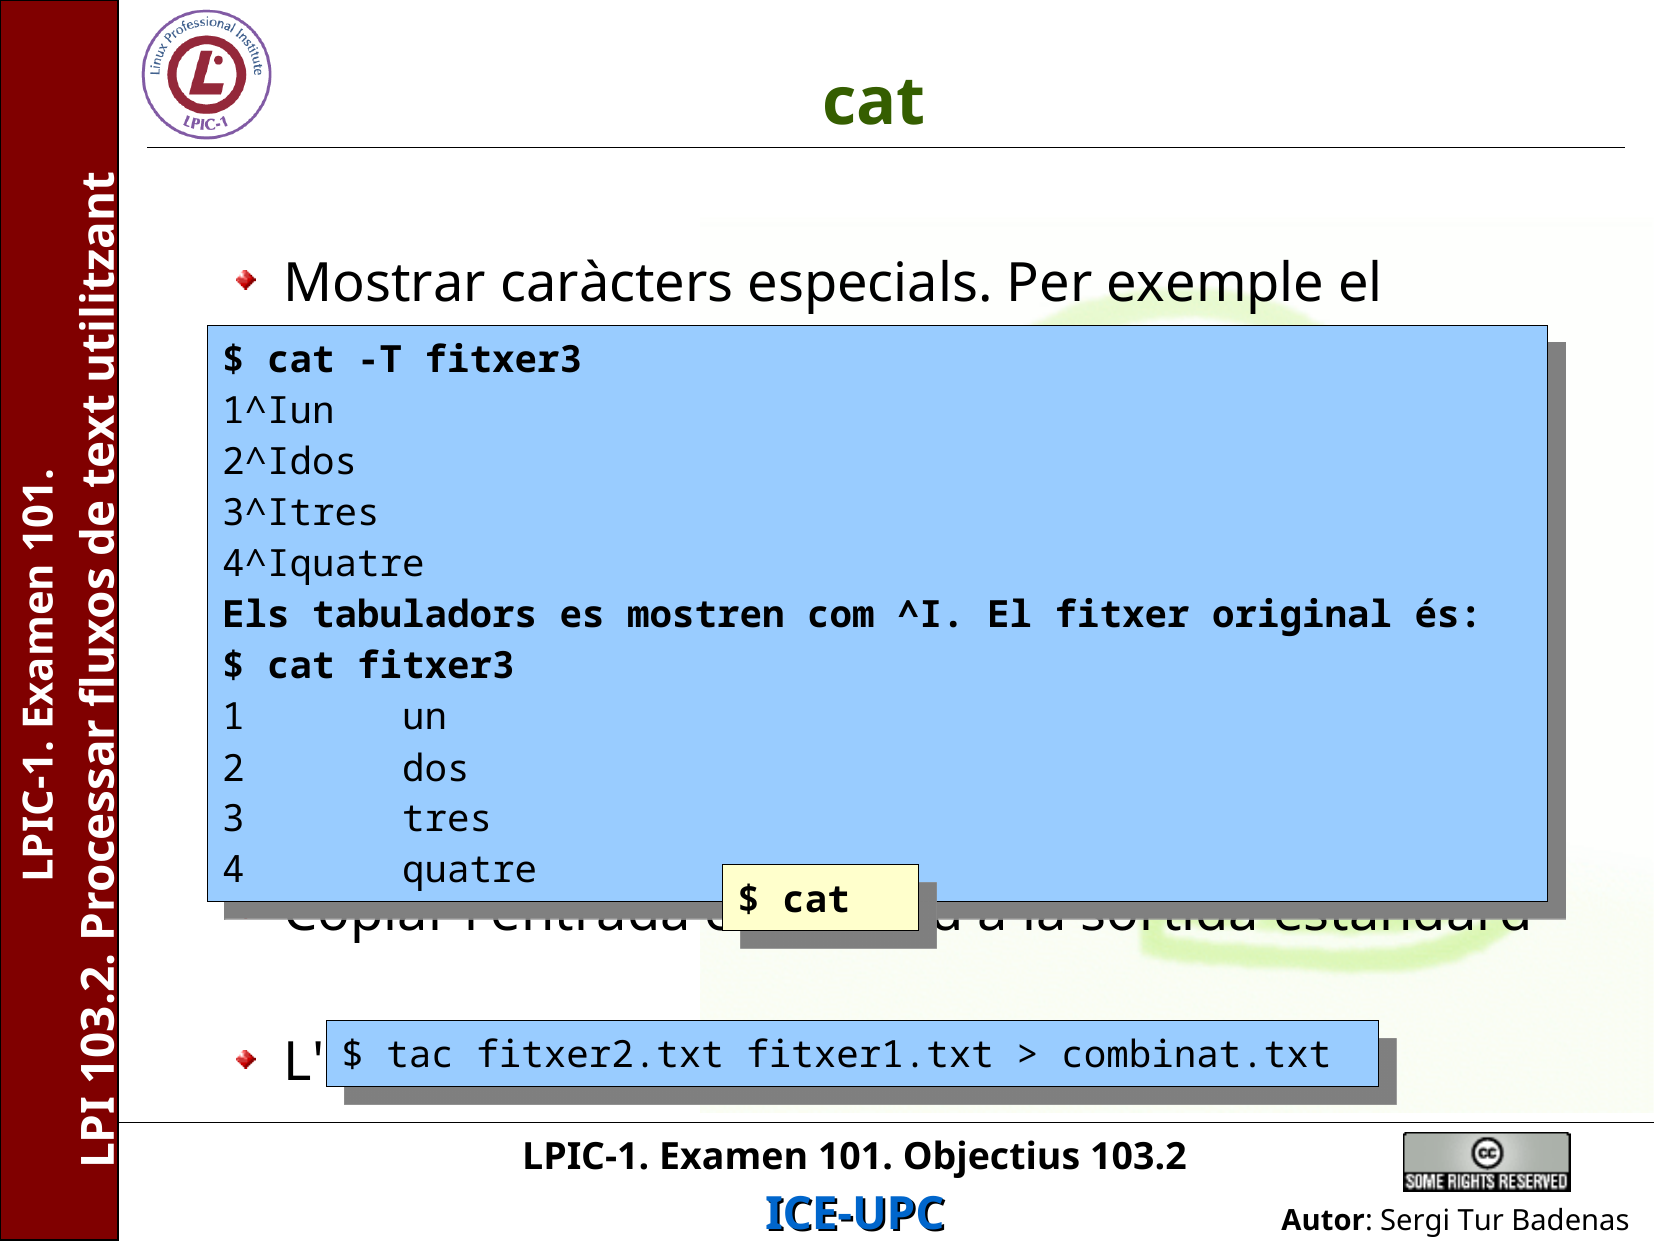

# cat
Mostrar caràcters especials. Per exemple el tabulador:
Copiar l'entrada estàndard a la sortida estàndard
L'ordre tac concatena al reves
$ cat -T fitxer3
1^Iun
2^Idos
3^Itres
4^Iquatre
Els tabuladors es mostren com ^I. El fitxer original és:
$ cat fitxer3
1 un
2 dos
3 tres
4 quatre
$ cat
$ tac fitxer2.txt fitxer1.txt > combinat.txt